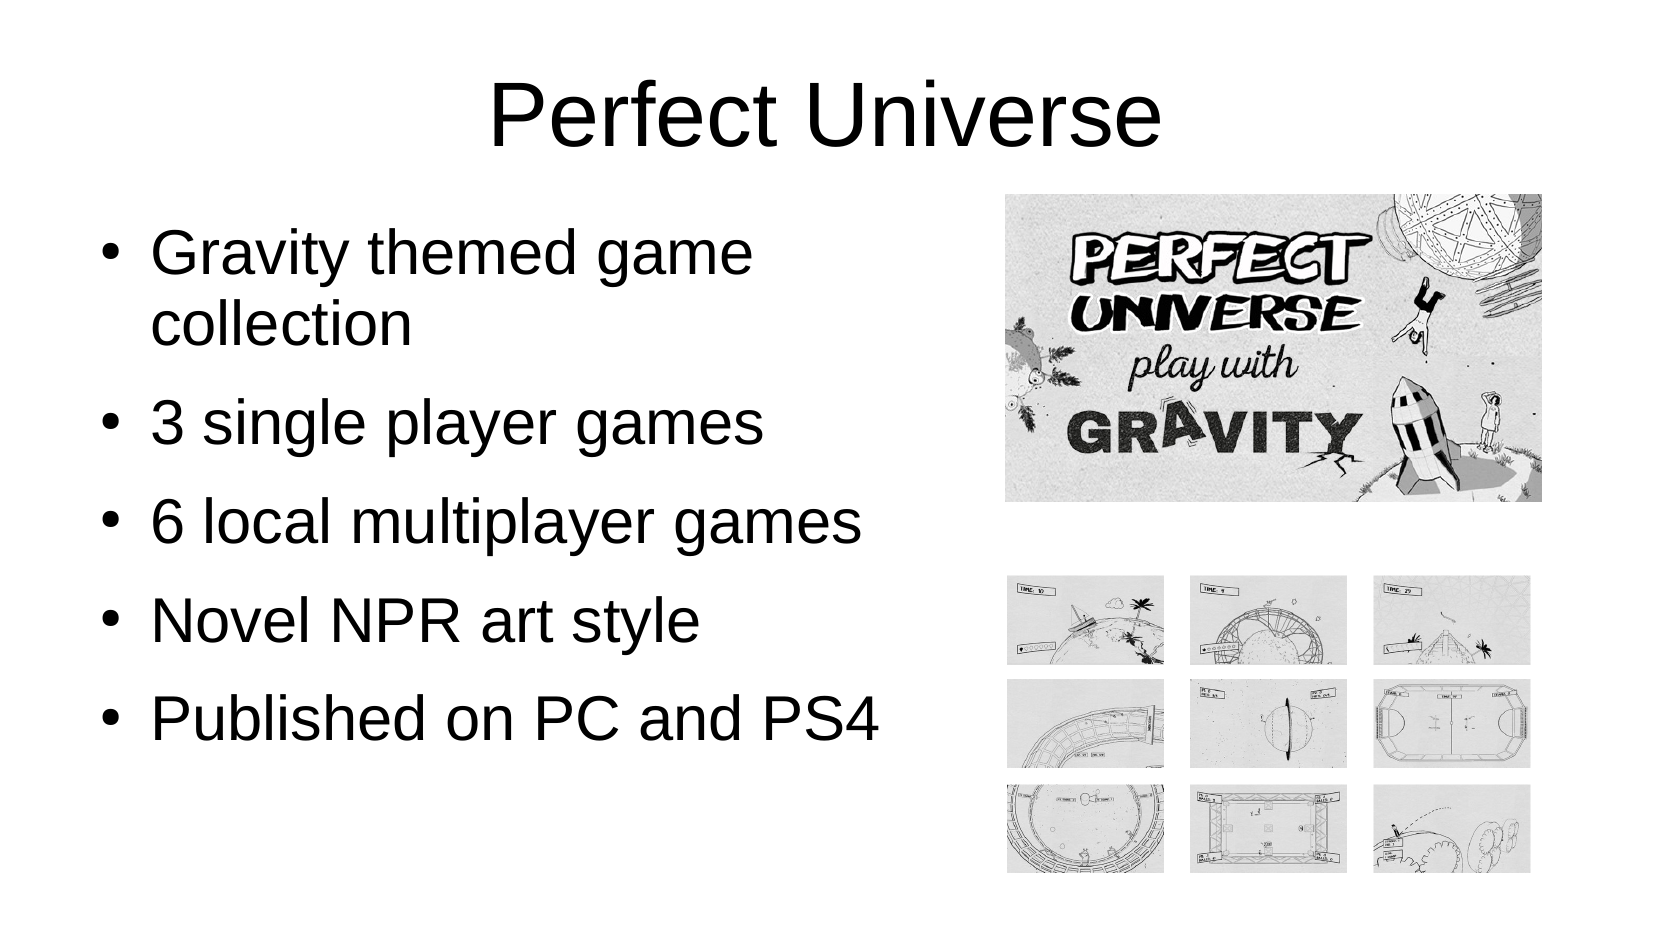

# Perfect Universe
Gravity themed game collection
3 single player games
6 local multiplayer games
Novel NPR art style
Published on PC and PS4